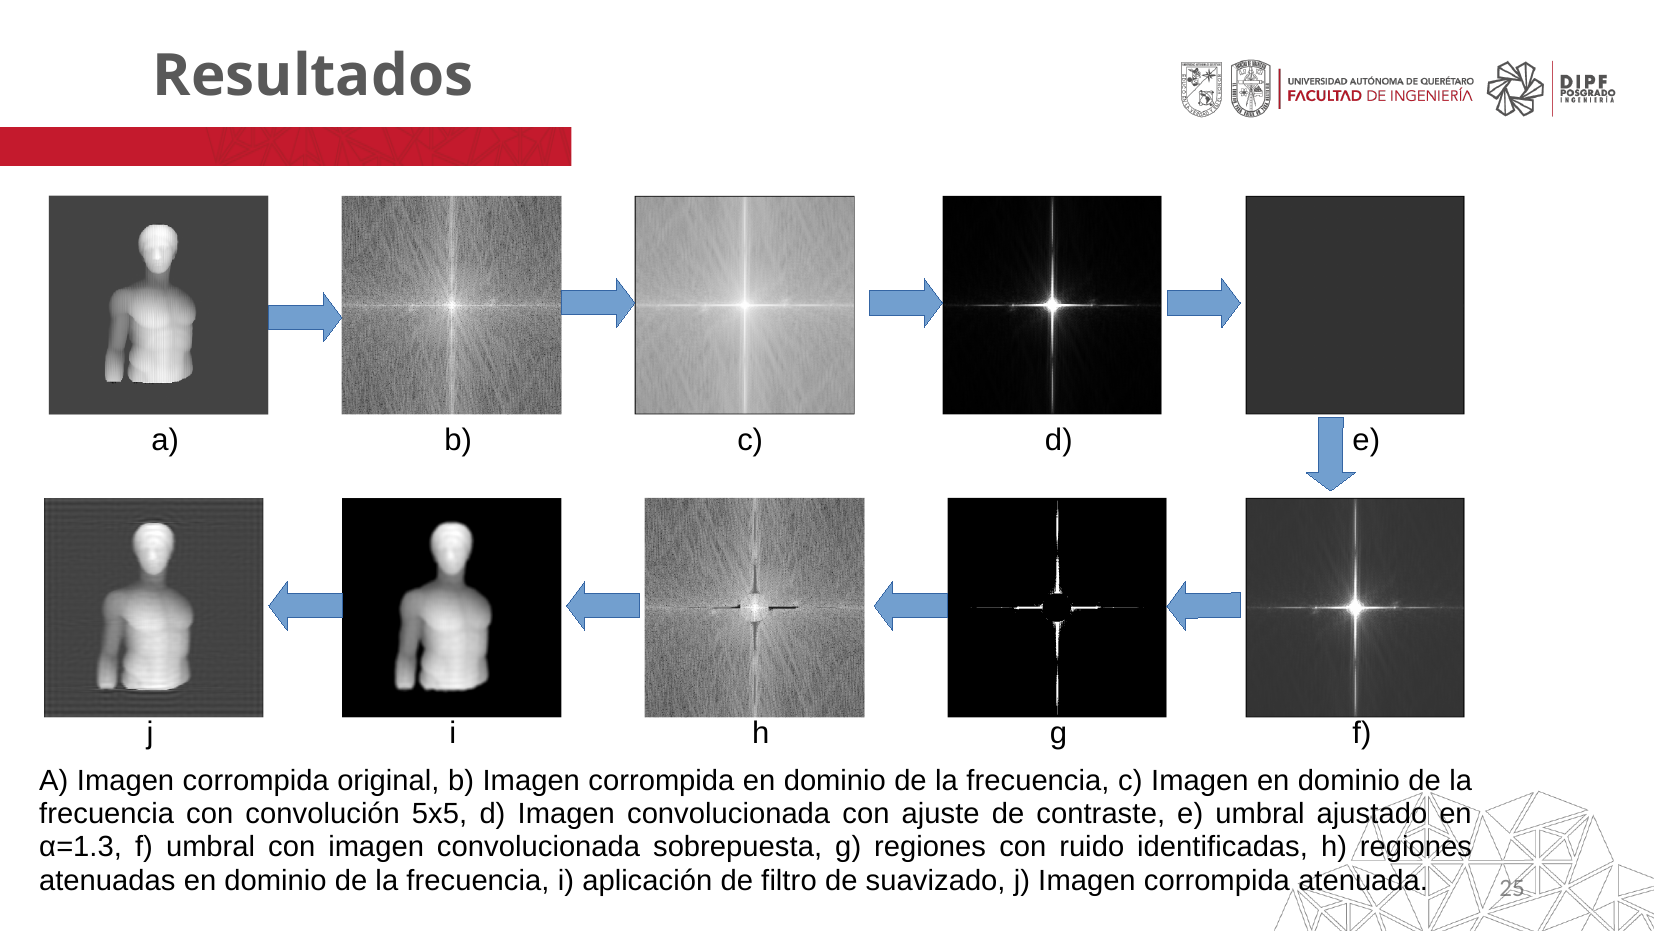

Resultados
a)
b)
c)
d)
e)
j
i
h
g
f)
A) Imagen corrompida original, b) Imagen corrompida en dominio de la frecuencia, c) Imagen en dominio de la frecuencia con convolución 5x5, d) Imagen convolucionada con ajuste de contraste, e) umbral ajustado en α=1.3, f) umbral con imagen convolucionada sobrepuesta, g) regiones con ruido identificadas, h) regiones atenuadas en dominio de la frecuencia, i) aplicación de filtro de suavizado, j) Imagen corrompida atenuada.
25